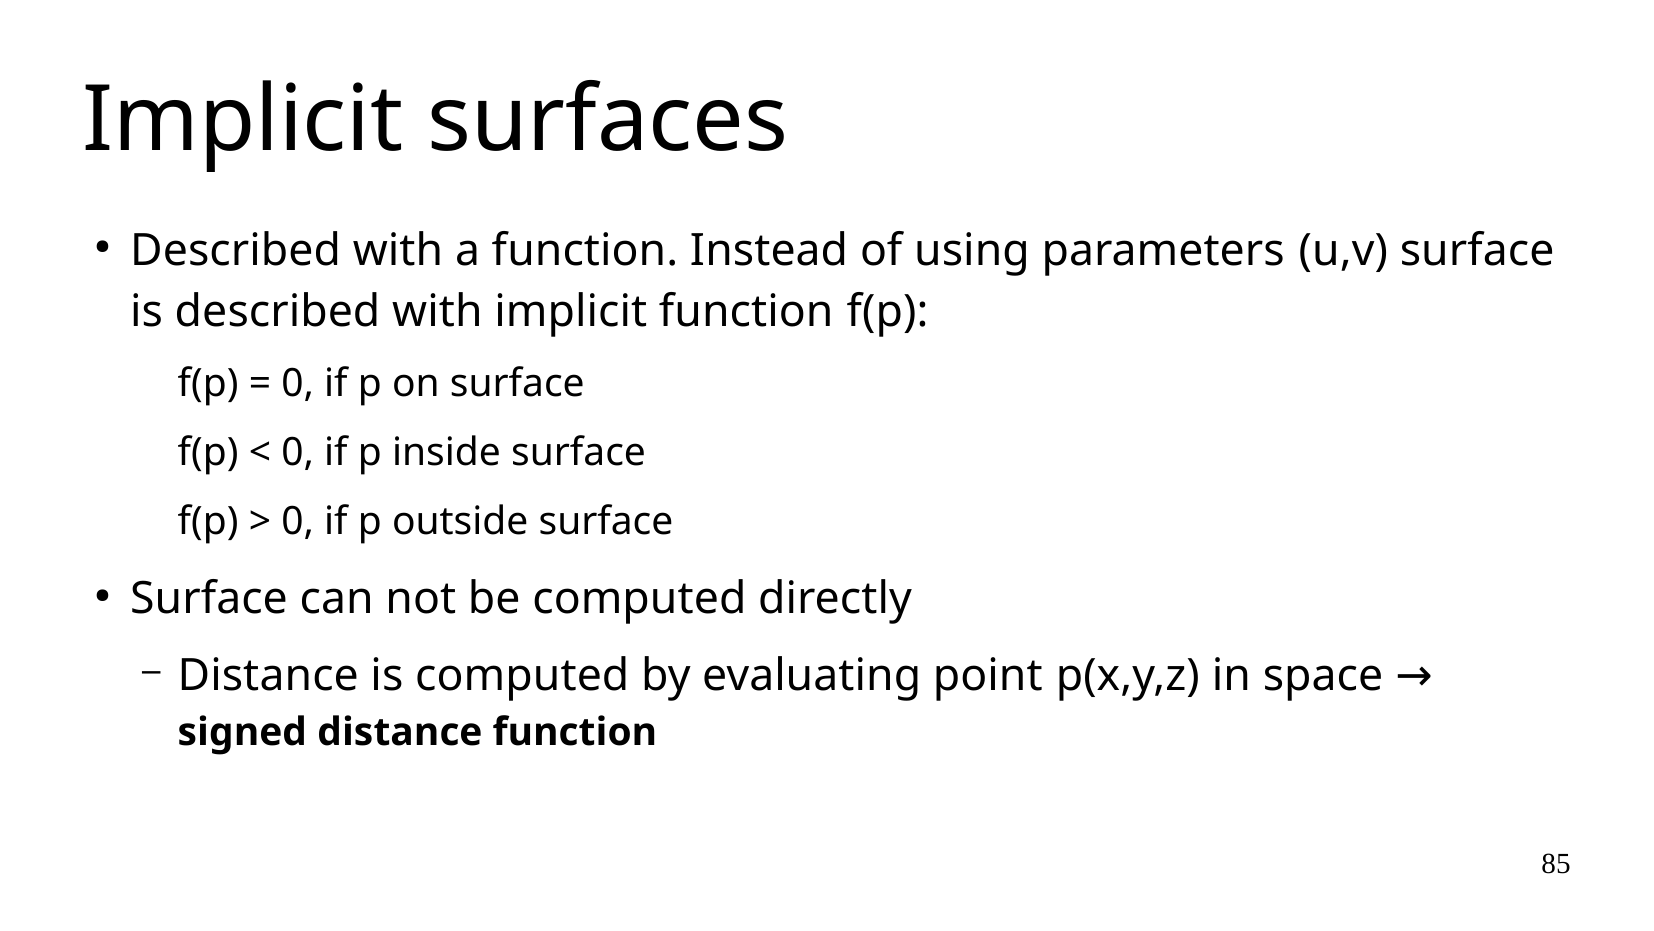

# Implicit surfaces
Described with a function. Instead of using parameters (u,v) surface is described with implicit function f(p):
f(p) = 0, if p on surface
f(p) < 0, if p inside surface
f(p) > 0, if p outside surface
Surface can not be computed directly
Distance is computed by evaluating point p(x,y,z) in space → signed distance function
85